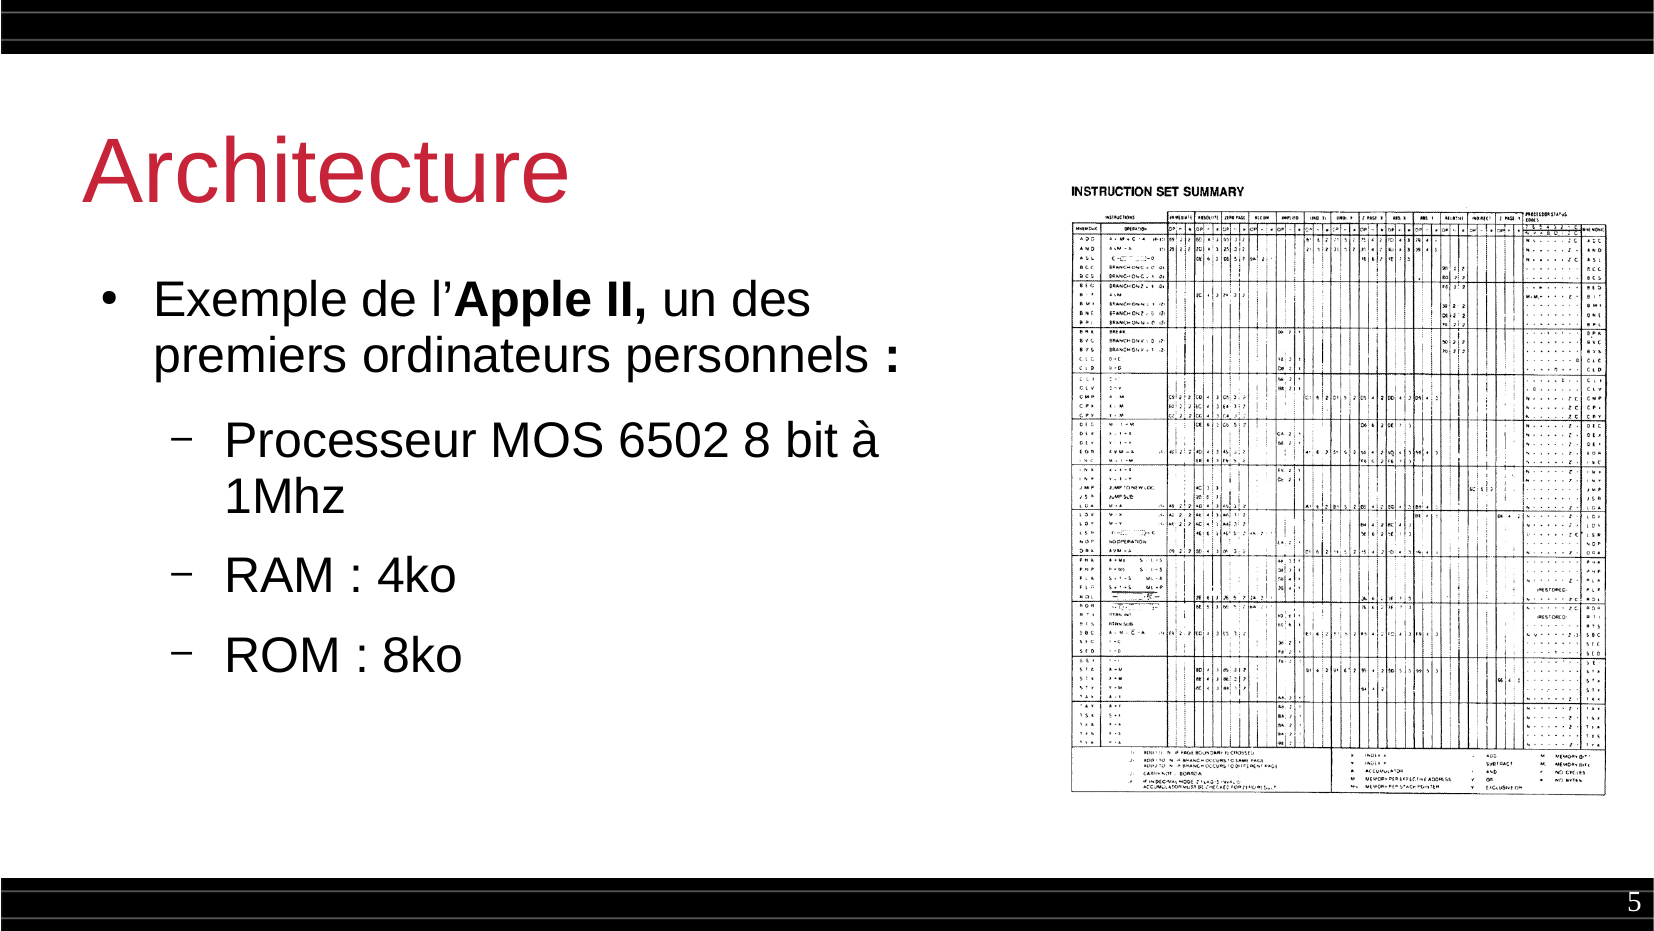

# Architecture
Exemple de l’Apple II, un des premiers ordinateurs personnels :
Processeur MOS 6502 8 bit à 1Mhz
RAM : 4ko
ROM : 8ko